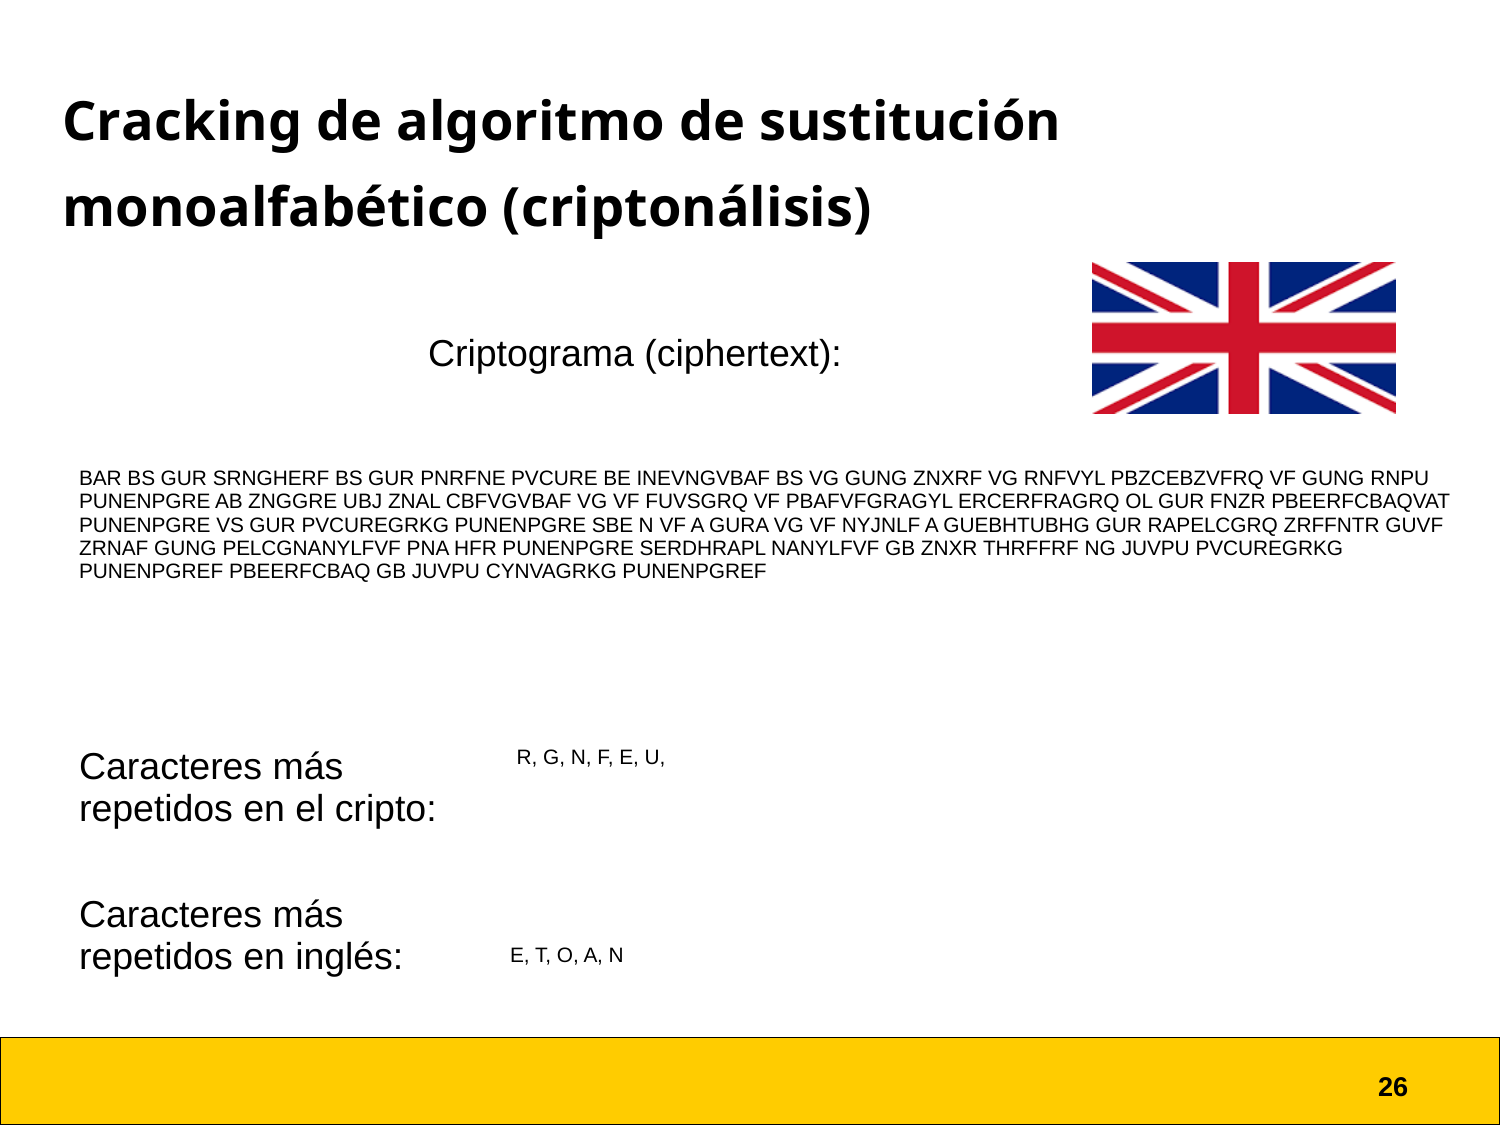

# Cracking de algoritmo de sustitución monoalfabético (criptonálisis)
Criptograma (ciphertext):
BAR BS GUR SRNGHERF BS GUR PNRFNE PVCURE BE INEVNGVBAF BS VG GUNG ZNXRF VG RNFVYL PBZCEBZVFRQ VF GUNG RNPU PUNENPGRE AB ZNGGRE UBJ ZNAL CBFVGVBAF VG VF FUVSGRQ VF PBAFVFGRAGYL ERCERFRAGRQ OL GUR FNZR PBEERFCBAQVAT PUNENPGRE VS GUR PVCUREGRKG PUNENPGRE SBE N VF A GURA VG VF NYJNLF A GUEBHTUBHG GUR RAPELCGRQ ZRFFNTR GUVF ZRNAF GUNG PELCGNANYLFVF PNA HFR PUNENPGRE SERDHRAPL NANYLFVF GB ZNXR THRFFRF NG JUVPU PVCUREGRKG PUNENPGREF PBEERFCBAQ GB JUVPU CYNVAGRKG PUNENPGREF
Caracteres más repetidos en el cripto:
R, G, N, F, E, U,
Caracteres más repetidos en inglés:
E, T, O, A, N